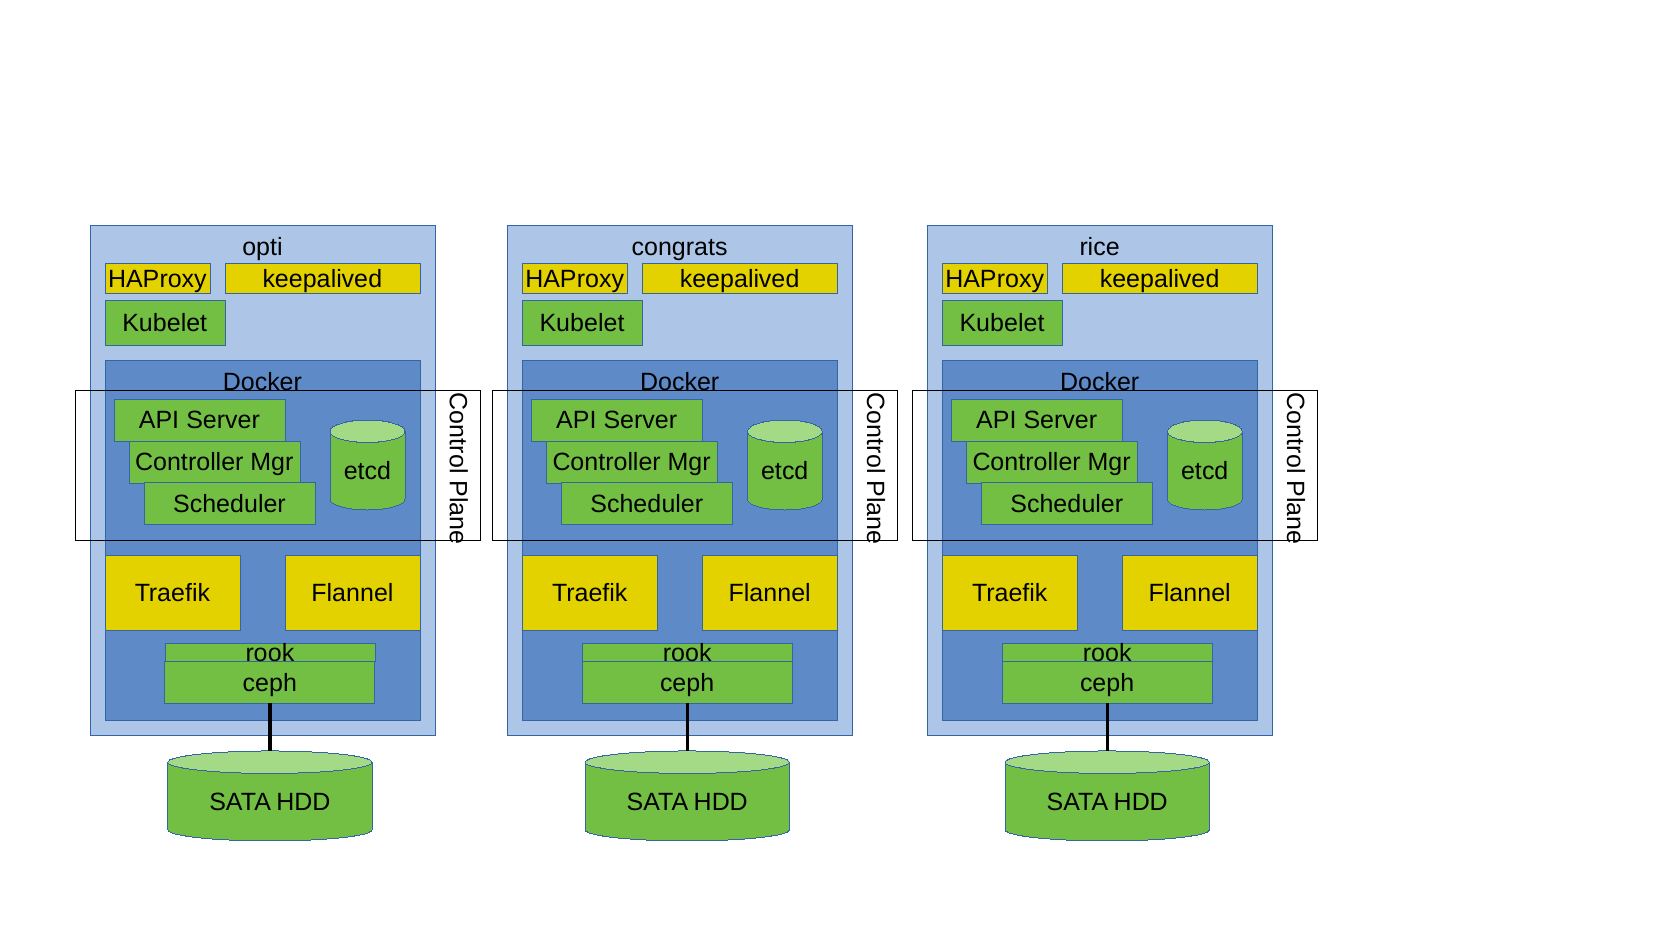

opti
congrats
rice
HAProxy
keepalived
HAProxy
keepalived
HAProxy
keepalived
Kubelet
Kubelet
Kubelet
Docker
Docker
Docker
API Server
API Server
API Server
etcd
etcd
etcd
Controller Mgr
Controller Mgr
Controller Mgr
Control Plane
Control Plane
Control Plane
Scheduler
Scheduler
Scheduler
Traefik
Flannel
Traefik
Flannel
Traefik
Flannel
rook
rook
rook
ceph
ceph
ceph
SATA HDD
SATA HDD
SATA HDD